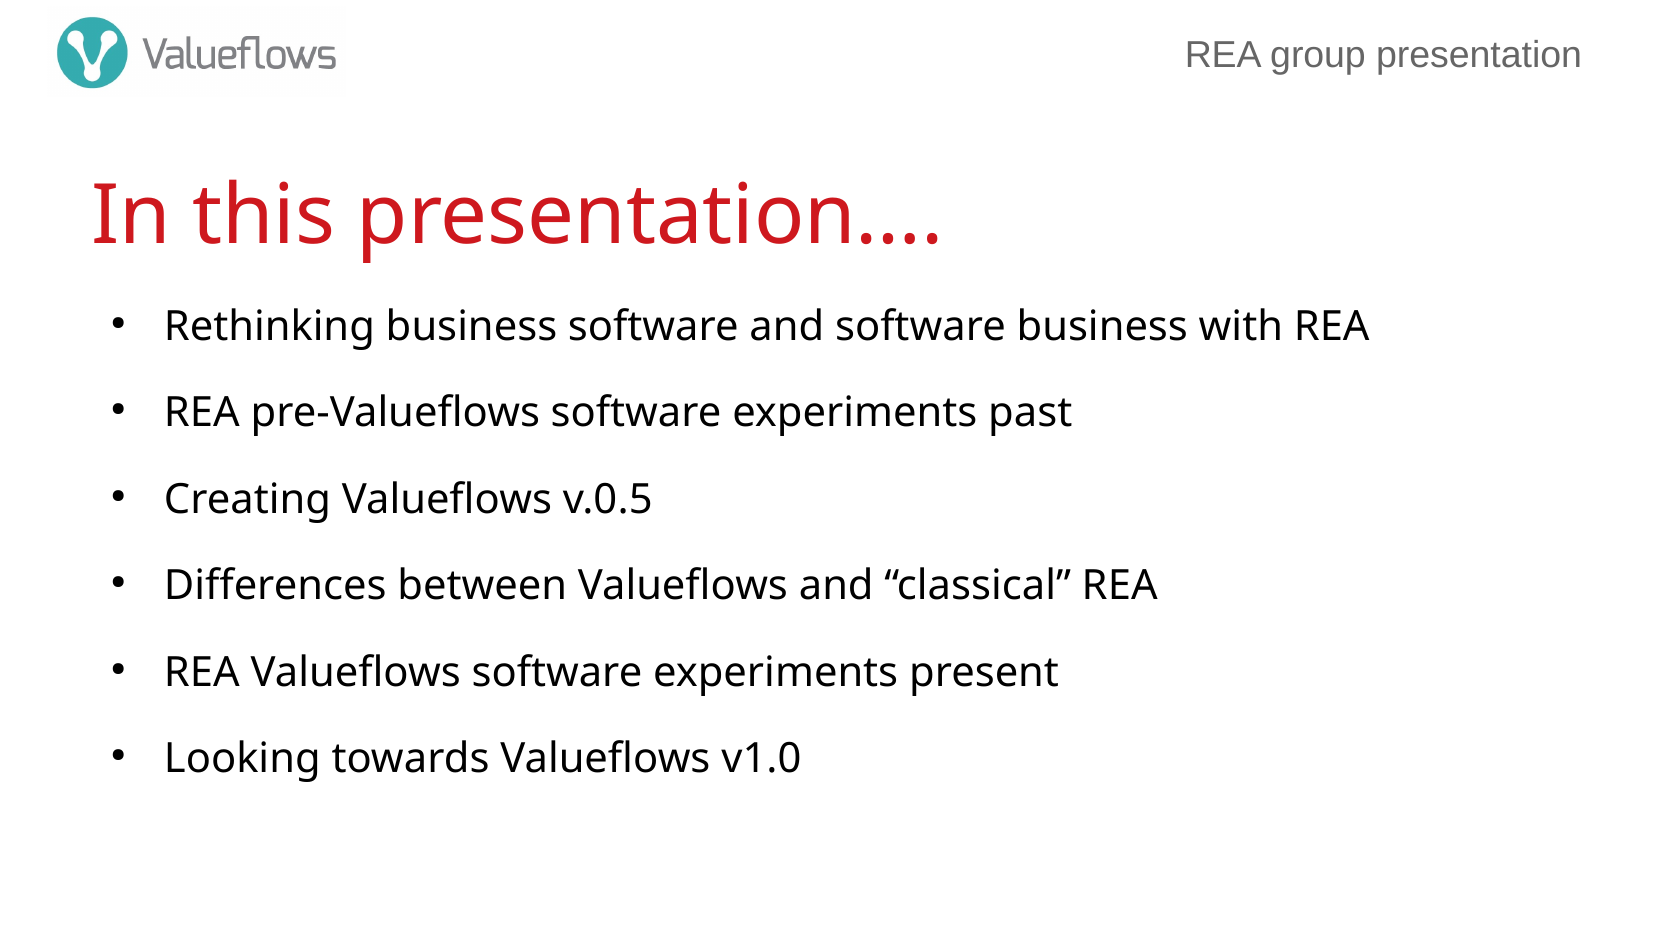

REA group presentation
In this presentation….
# Rethinking business software and software business with REA
REA pre-Valueflows software experiments past
Creating Valueflows v.0.5
Differences between Valueflows and “classical” REA
REA Valueflows software experiments present
Looking towards Valueflows v1.0